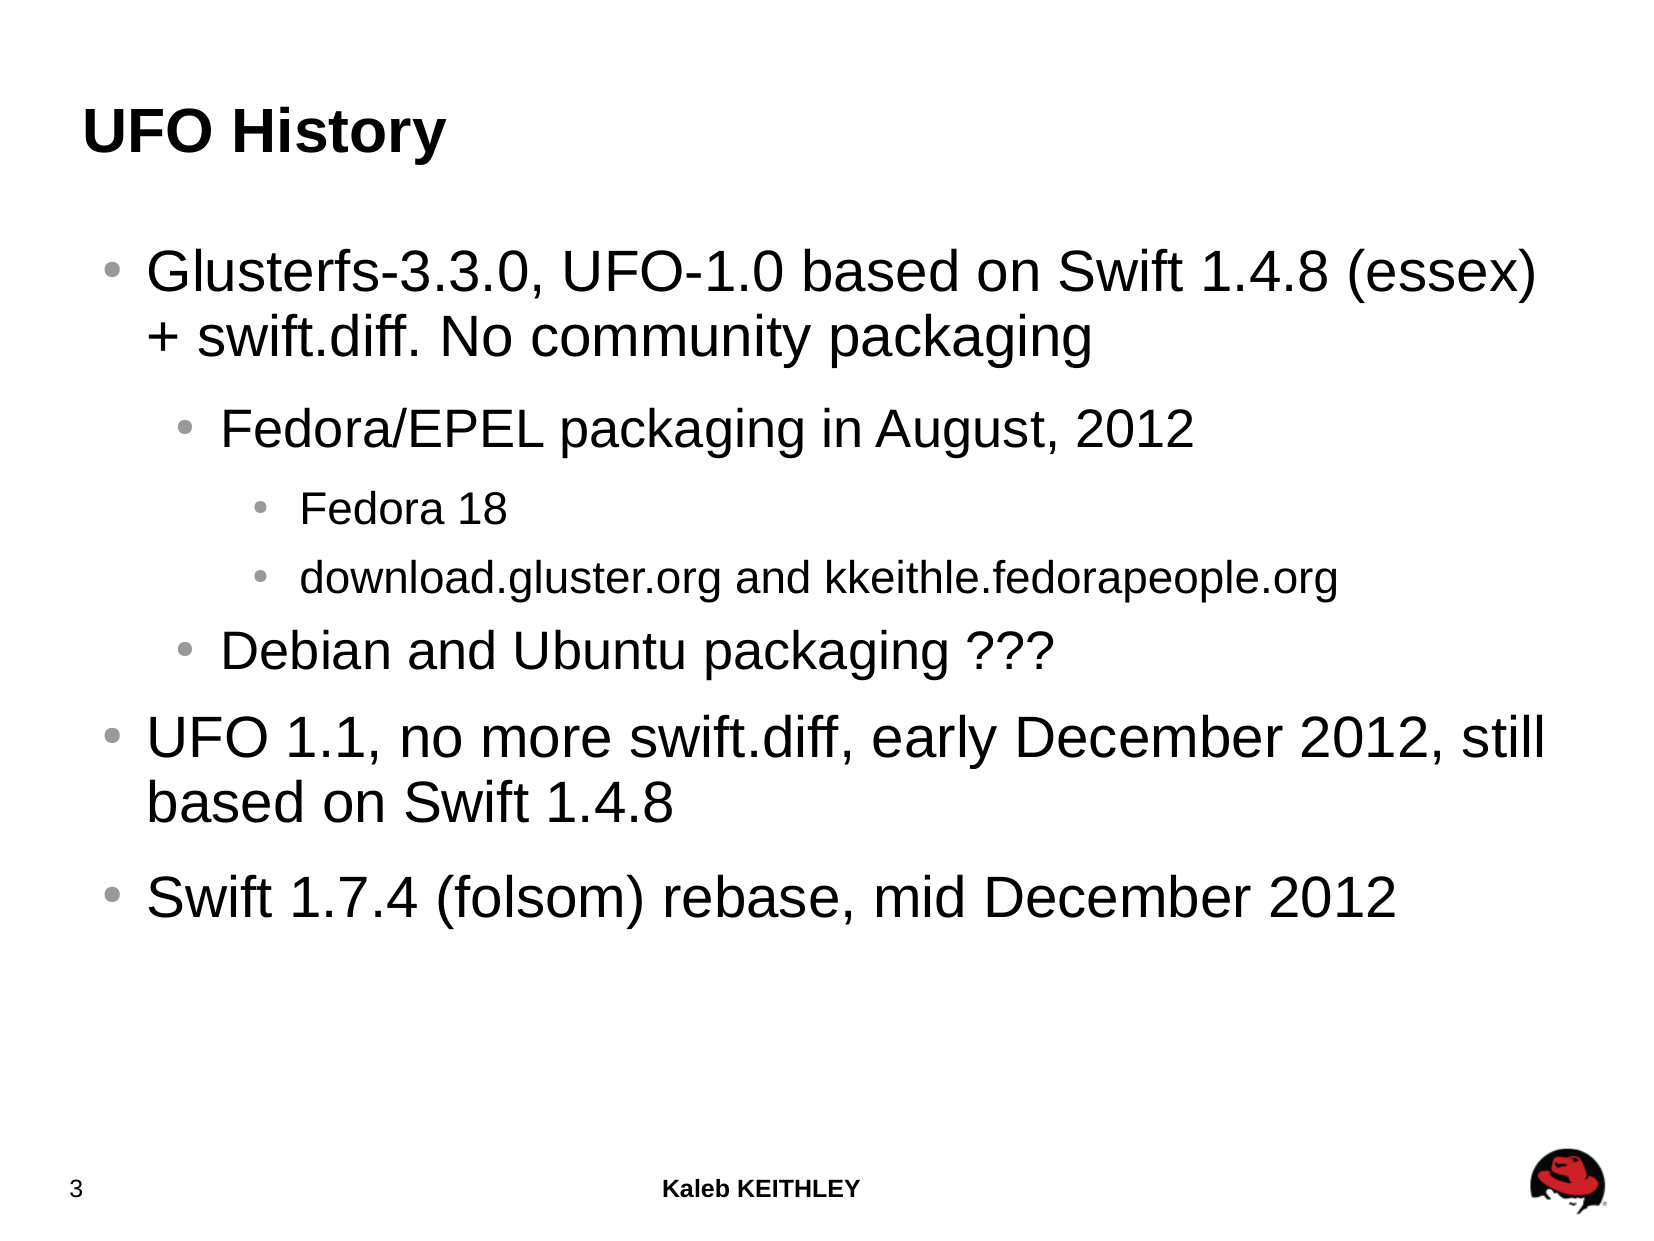

# UFO History
Glusterfs-3.3.0, UFO-1.0 based on Swift 1.4.8 (essex) + swift.diff. No community packaging
Fedora/EPEL packaging in August, 2012
Fedora 18
download.gluster.org and kkeithle.fedorapeople.org
Debian and Ubuntu packaging ???
UFO 1.1, no more swift.diff, early December 2012, still based on Swift 1.4.8
Swift 1.7.4 (folsom) rebase, mid December 2012